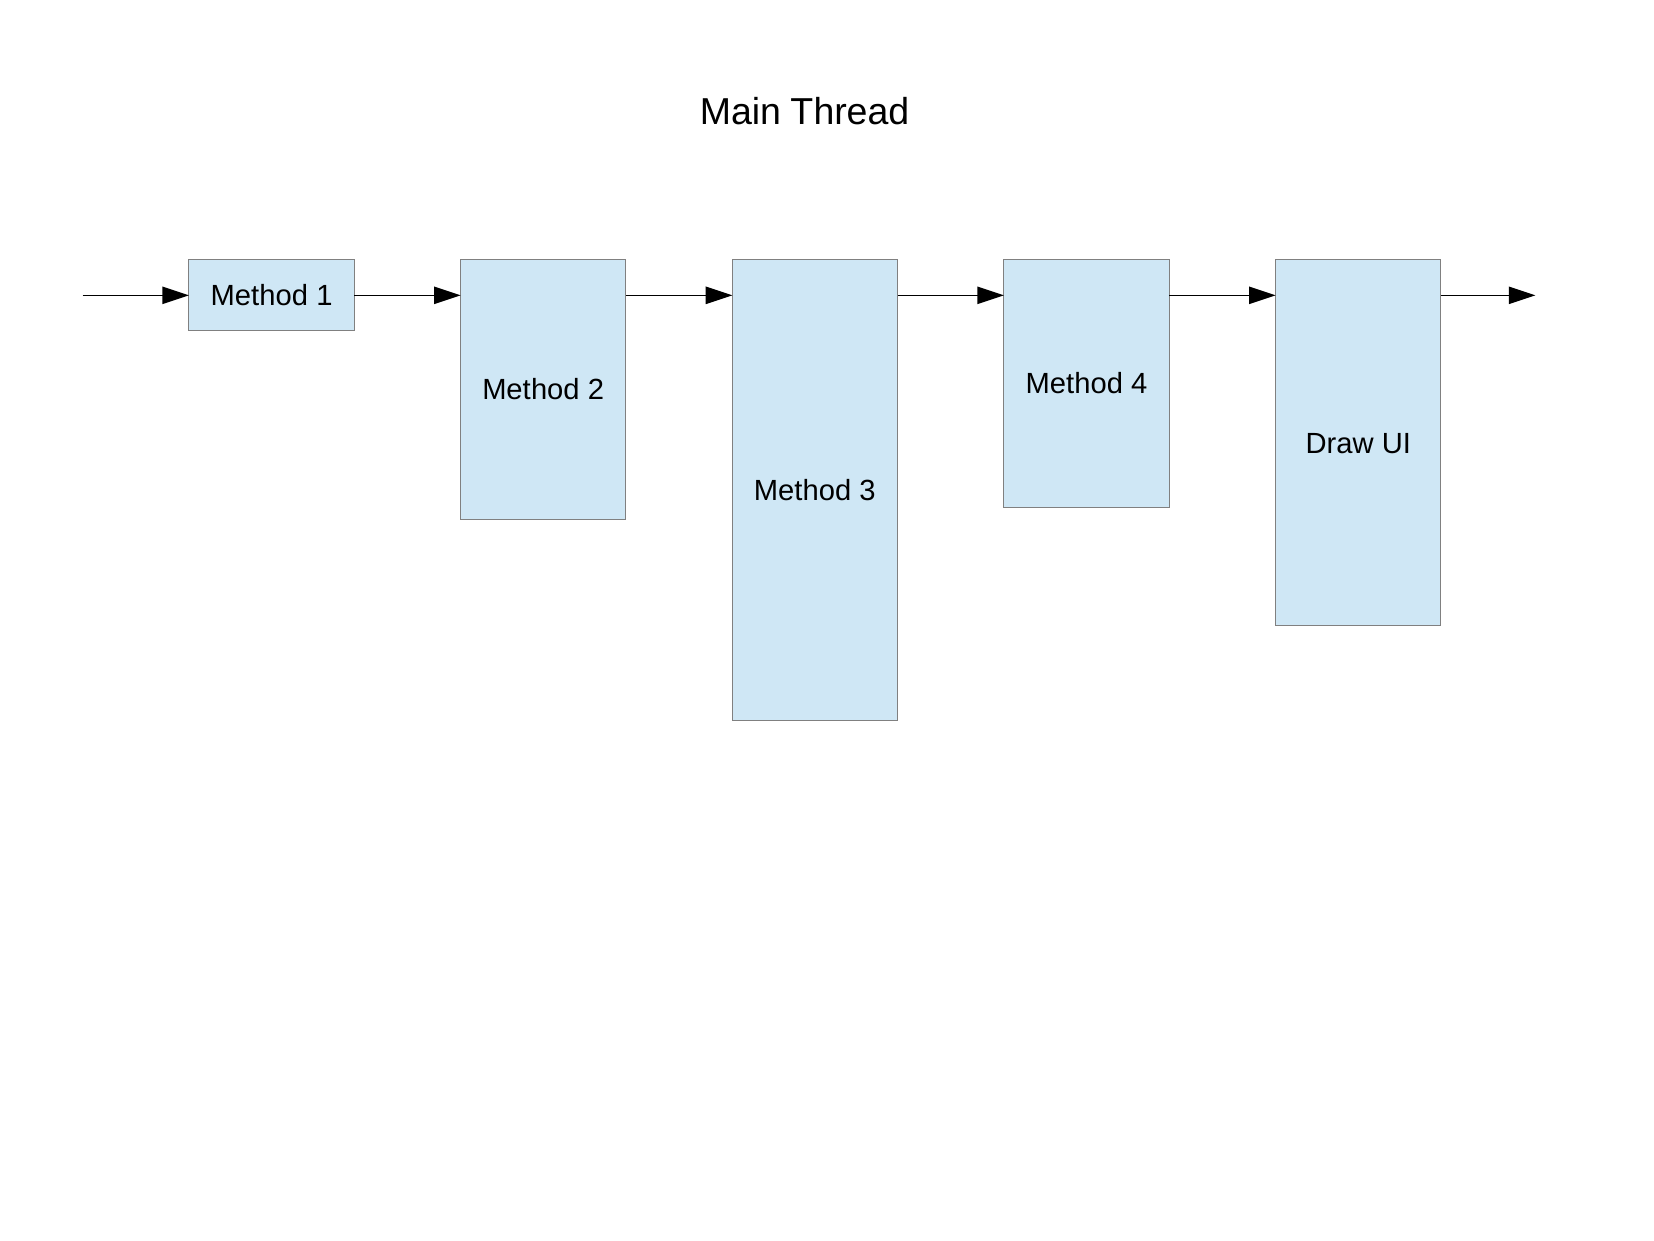

Main Thread
Method 1
Method 2
Method 3
Method 4
Draw UI